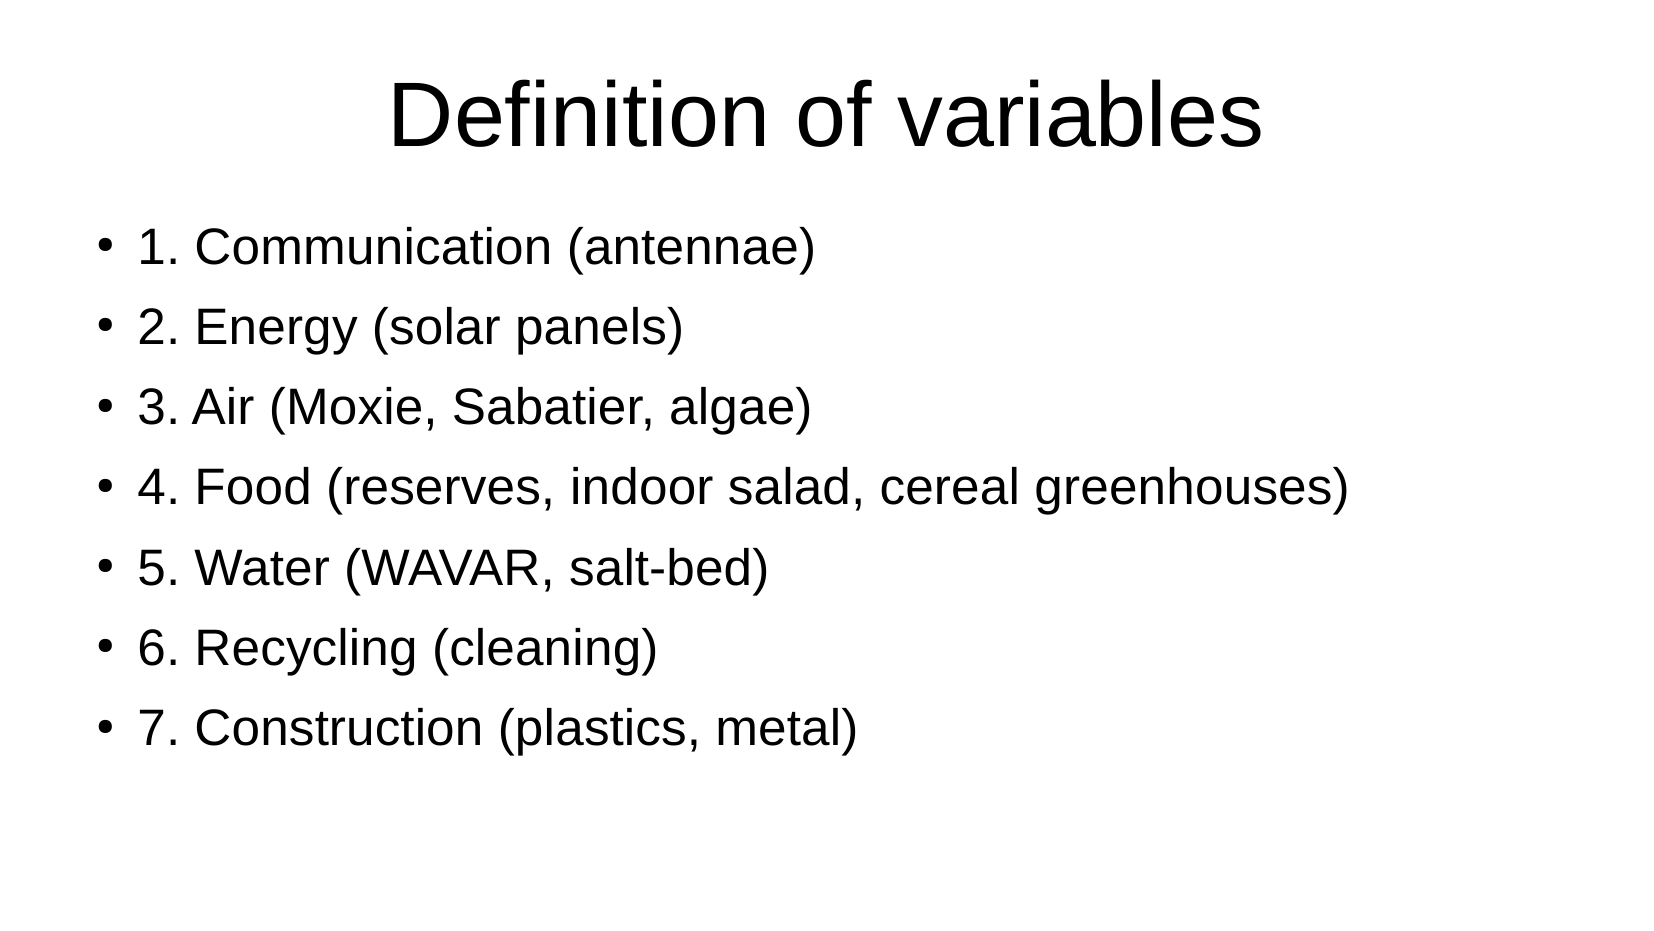

# Definition of variables
1. Communication (antennae)
2. Energy (solar panels)
3. Air (Moxie, Sabatier, algae)
4. Food (reserves, indoor salad, cereal greenhouses)
5. Water (WAVAR, salt-bed)
6. Recycling (cleaning)
7. Construction (plastics, metal)